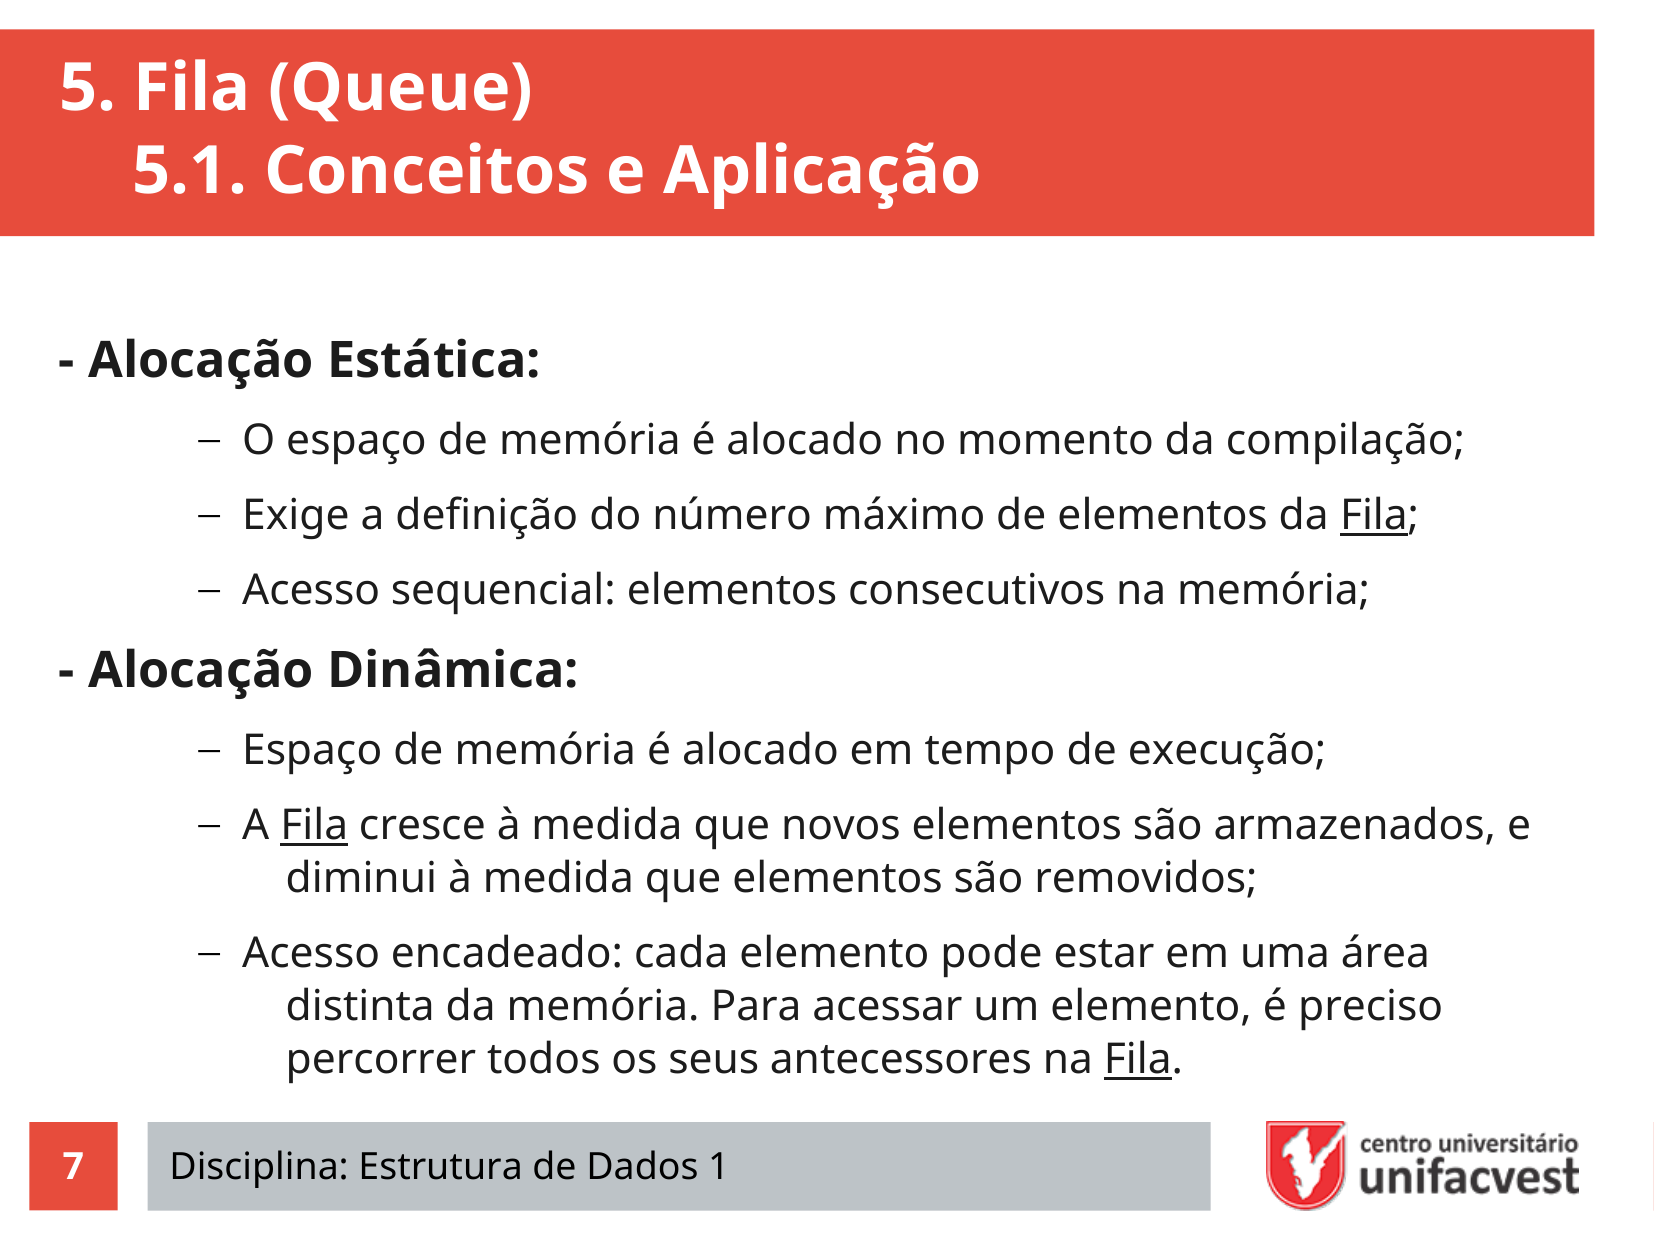

# 5. Fila (Queue) 5.1. Conceitos e Aplicação
- Alocação Estática:
O espaço de memória é alocado no momento da compilação;
Exige a definição do número máximo de elementos da Fila;
Acesso sequencial: elementos consecutivos na memória;
- Alocação Dinâmica:
Espaço de memória é alocado em tempo de execução;
A Fila cresce à medida que novos elementos são armazenados, e diminui à medida que elementos são removidos;
Acesso encadeado: cada elemento pode estar em uma área distinta da memória. Para acessar um elemento, é preciso percorrer todos os seus antecessores na Fila.
7
Disciplina: Estrutura de Dados 1